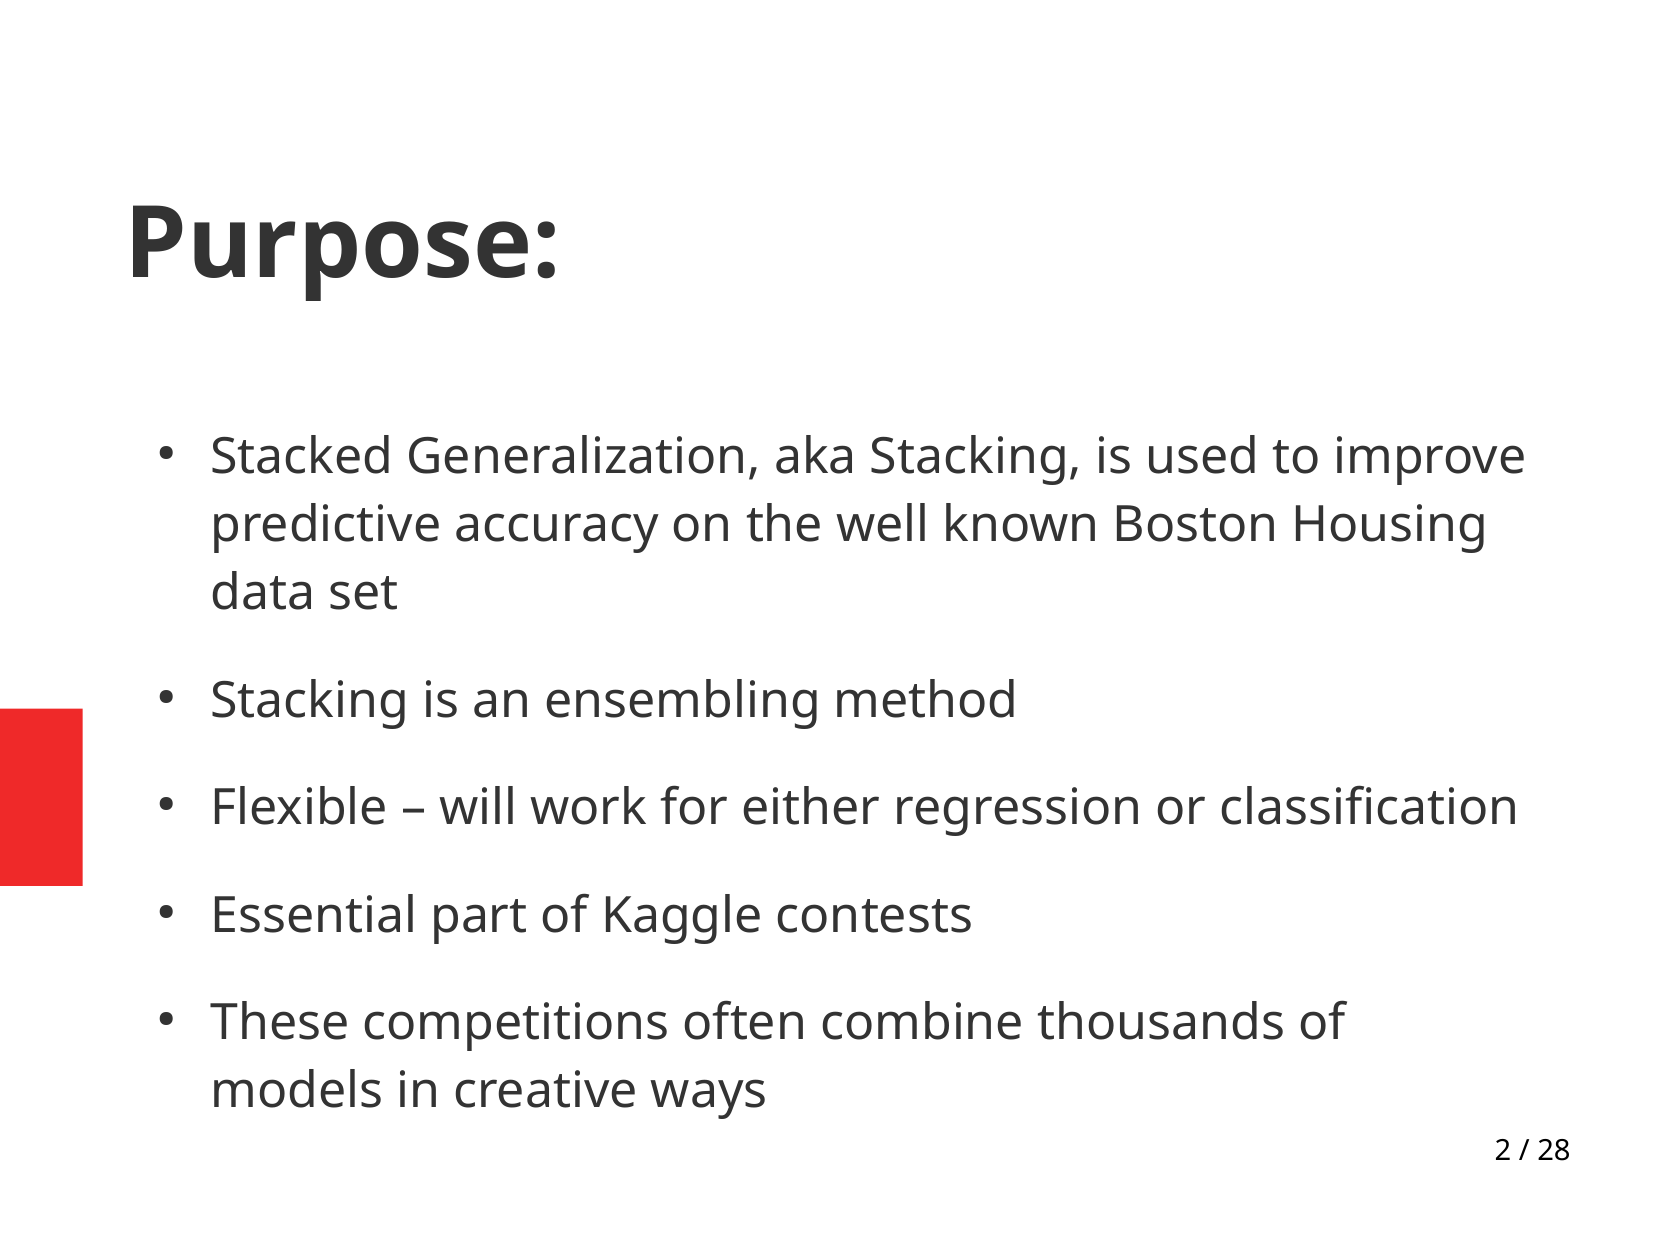

# Purpose:
Stacked Generalization, aka Stacking, is used to improve predictive accuracy on the well known Boston Housing data set
Stacking is an ensembling method
Flexible – will work for either regression or classification
Essential part of Kaggle contests
These competitions often combine thousands of models in creative ways
2